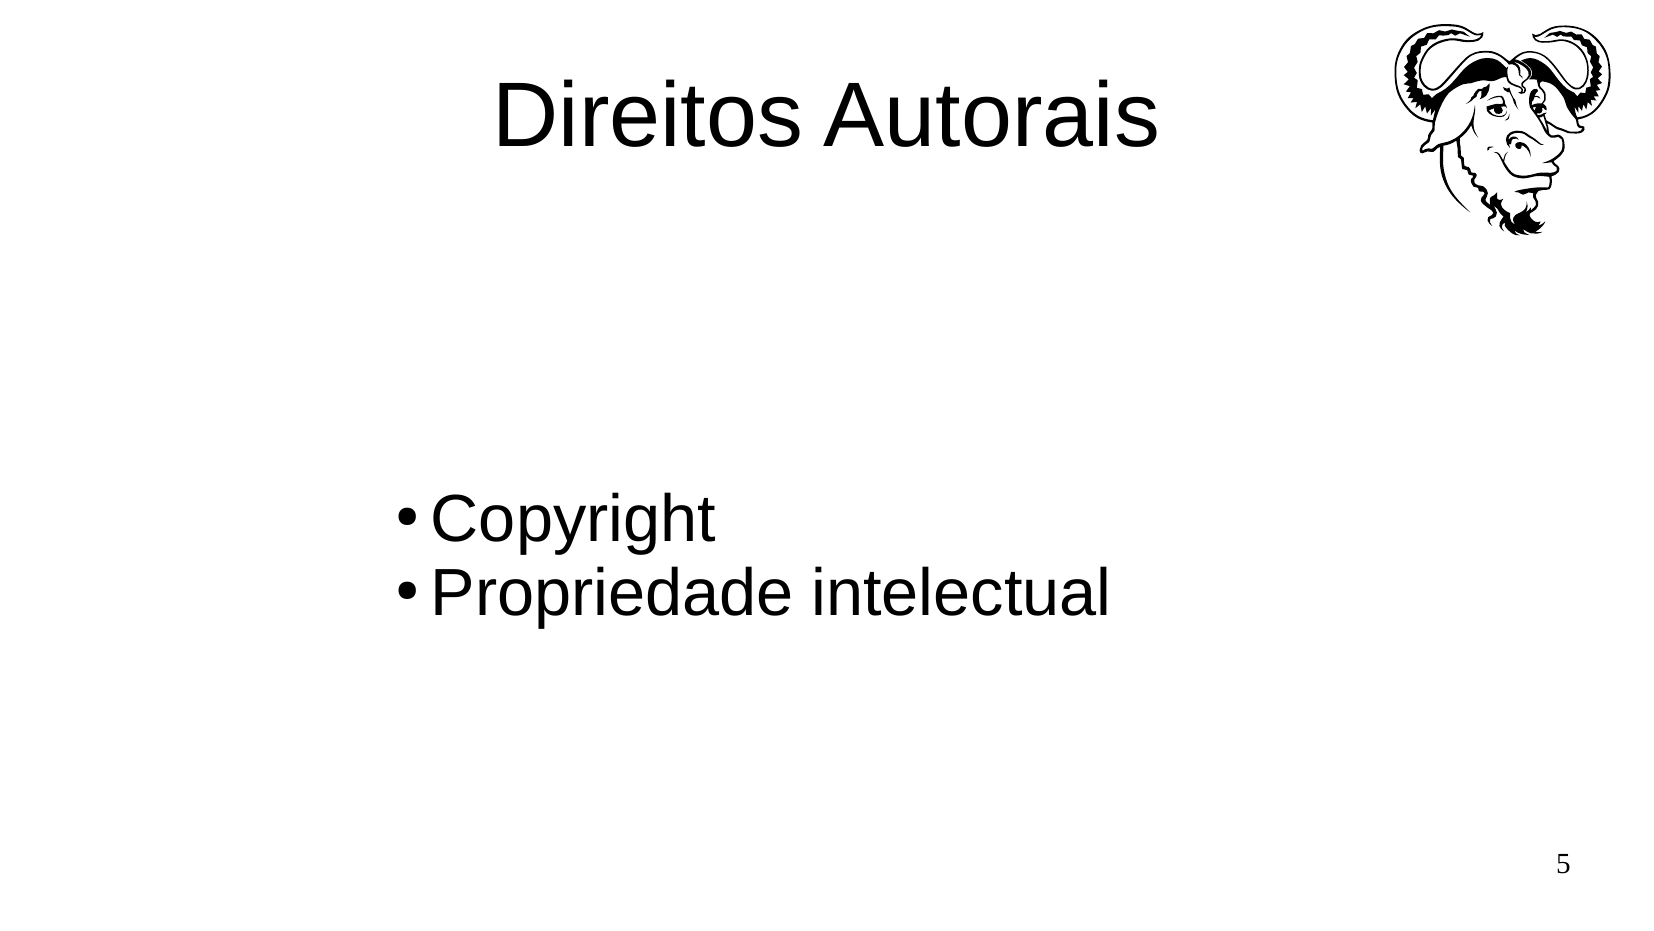

# Direitos Autorais
Copyright
Propriedade intelectual
5